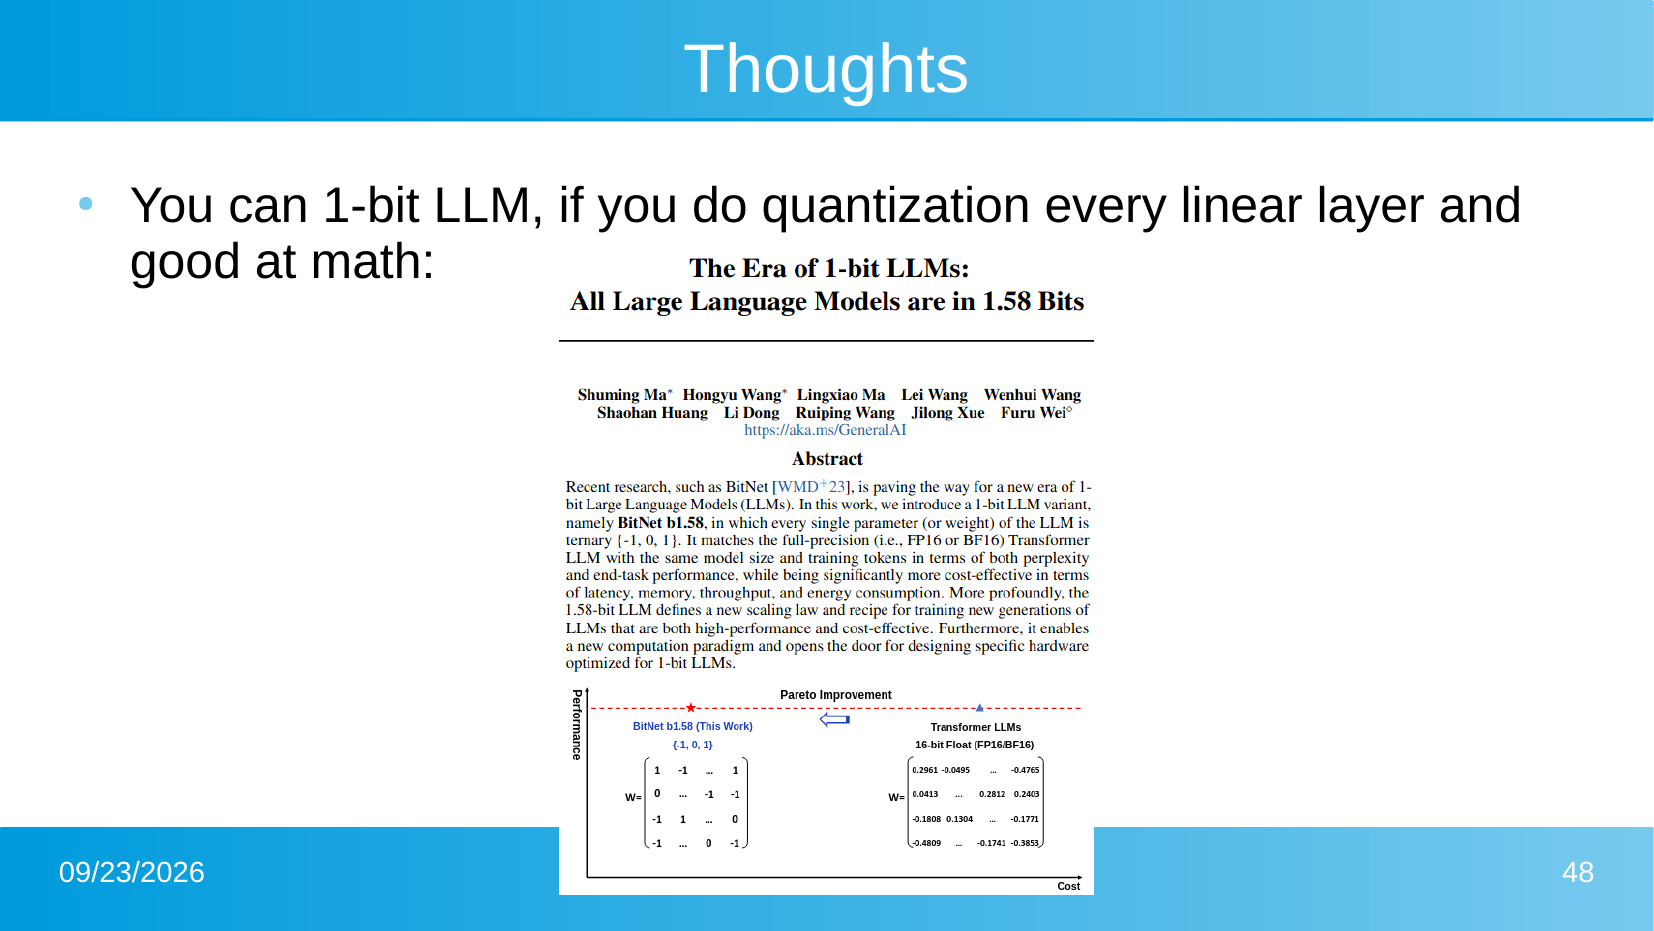

# Thoughts
You can 1-bit LLM, if you do quantization every linear layer and good at math:
48